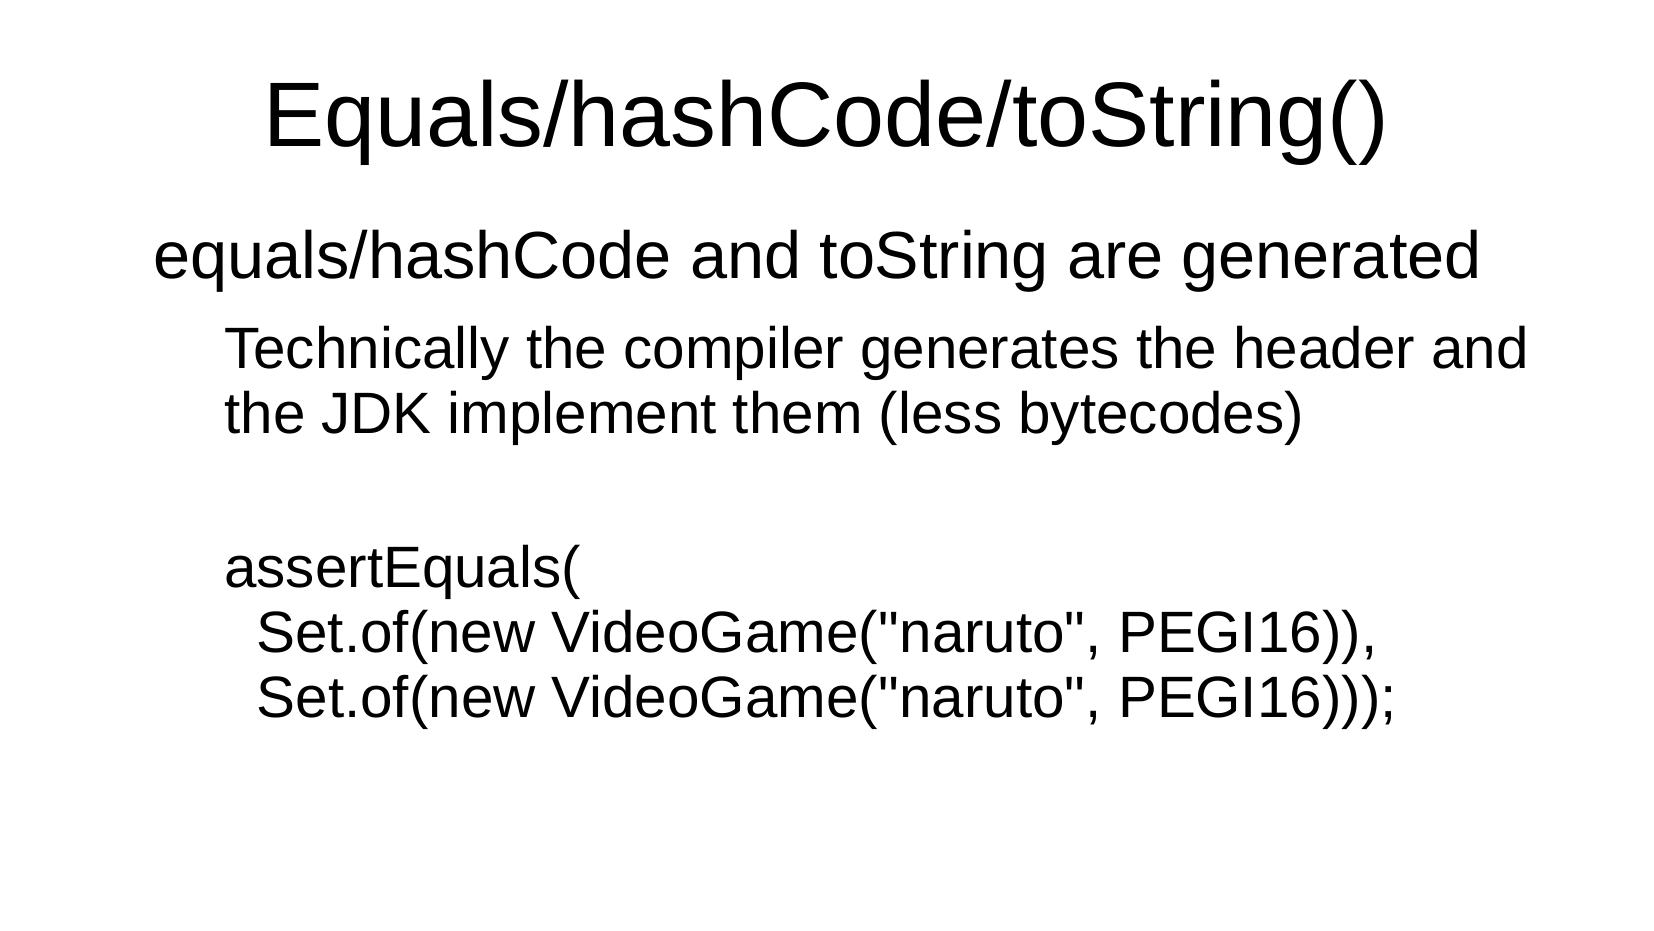

# Equals/hashCode/toString()
equals/hashCode and toString are generated
Technically the compiler generates the header and the JDK implement them (less bytecodes)
assertEquals(
 Set.of(new VideoGame("naruto", PEGI16)),
 Set.of(new VideoGame("naruto", PEGI16)));